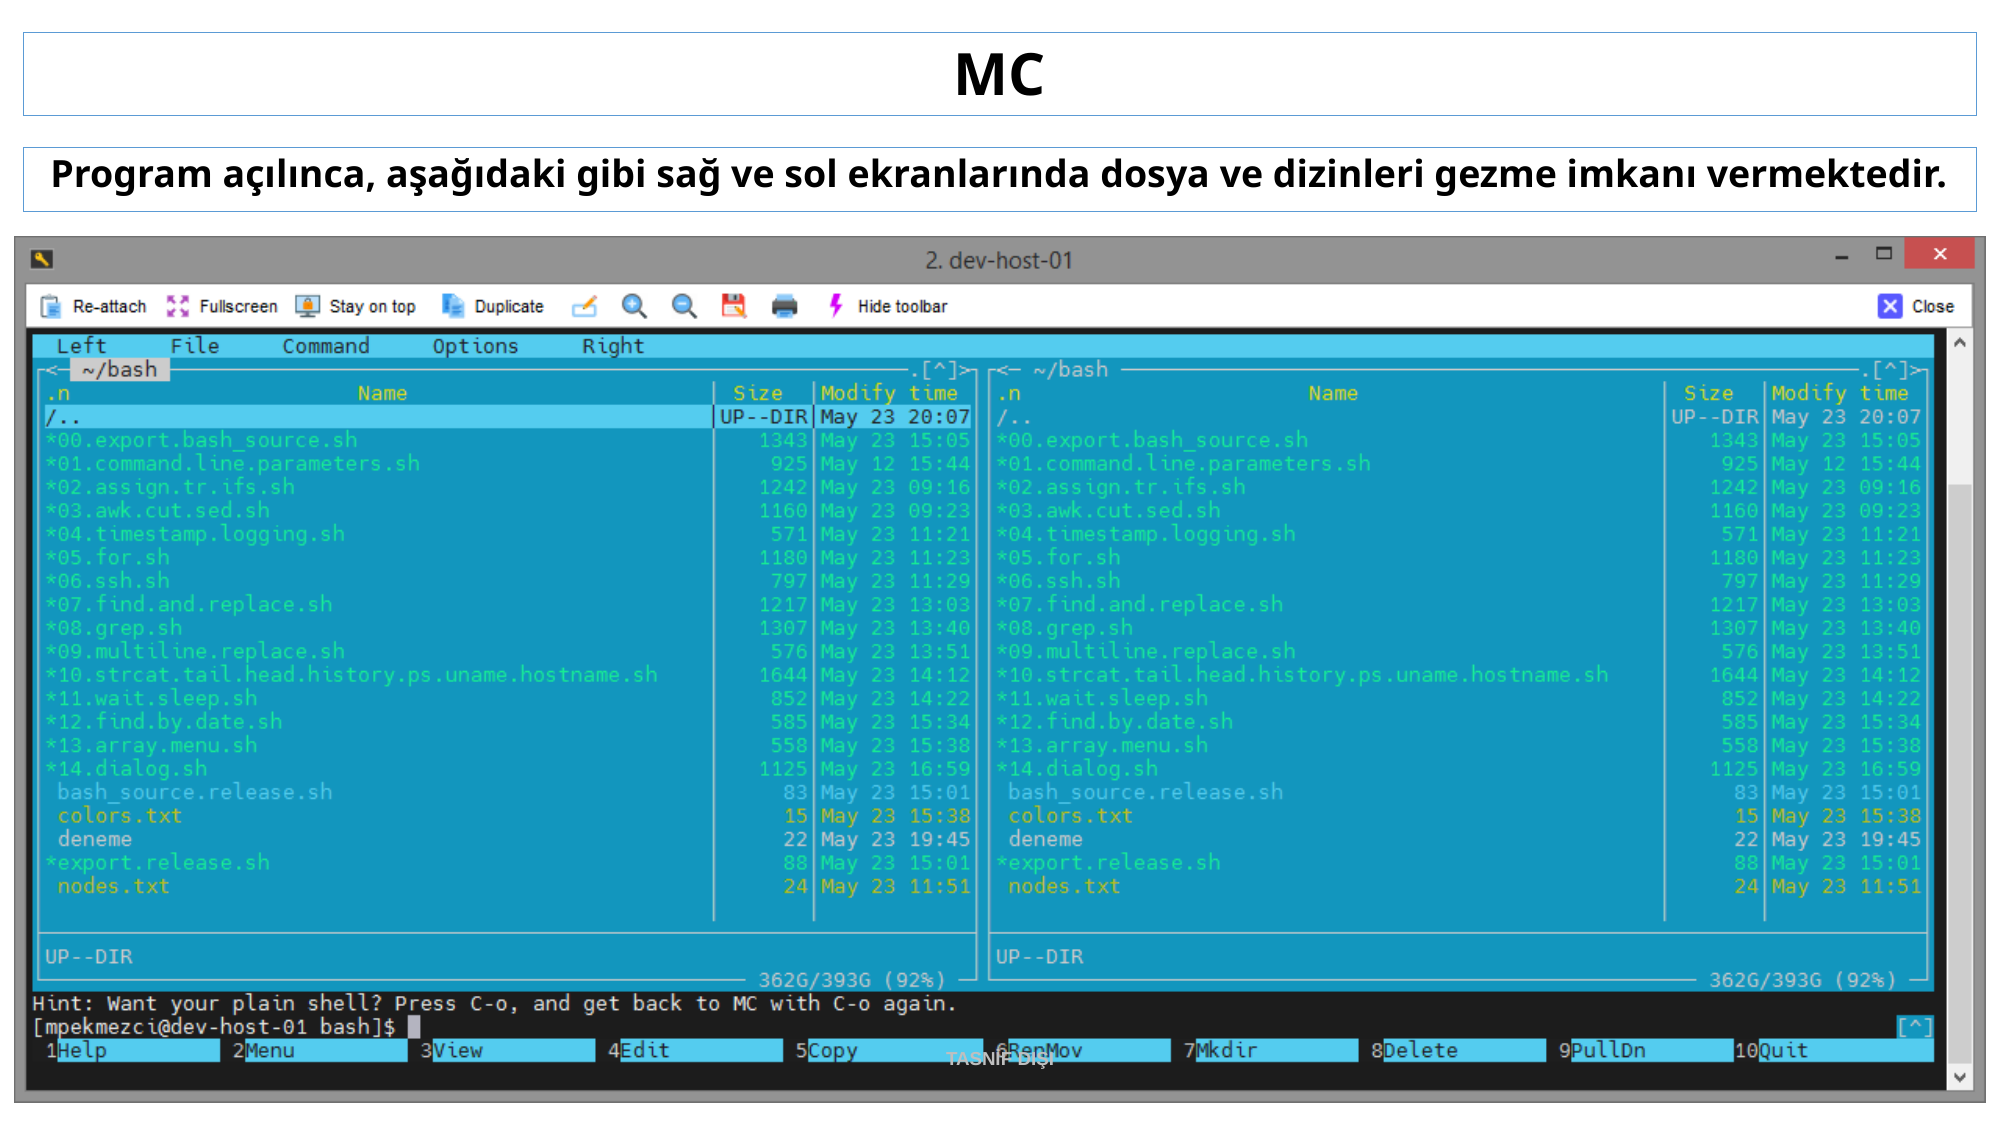

# MC
Program açılınca, aşağıdaki gibi sağ ve sol ekranlarında dosya ve dizinleri gezme imkanı vermektedir.
TASNİF DIŞI